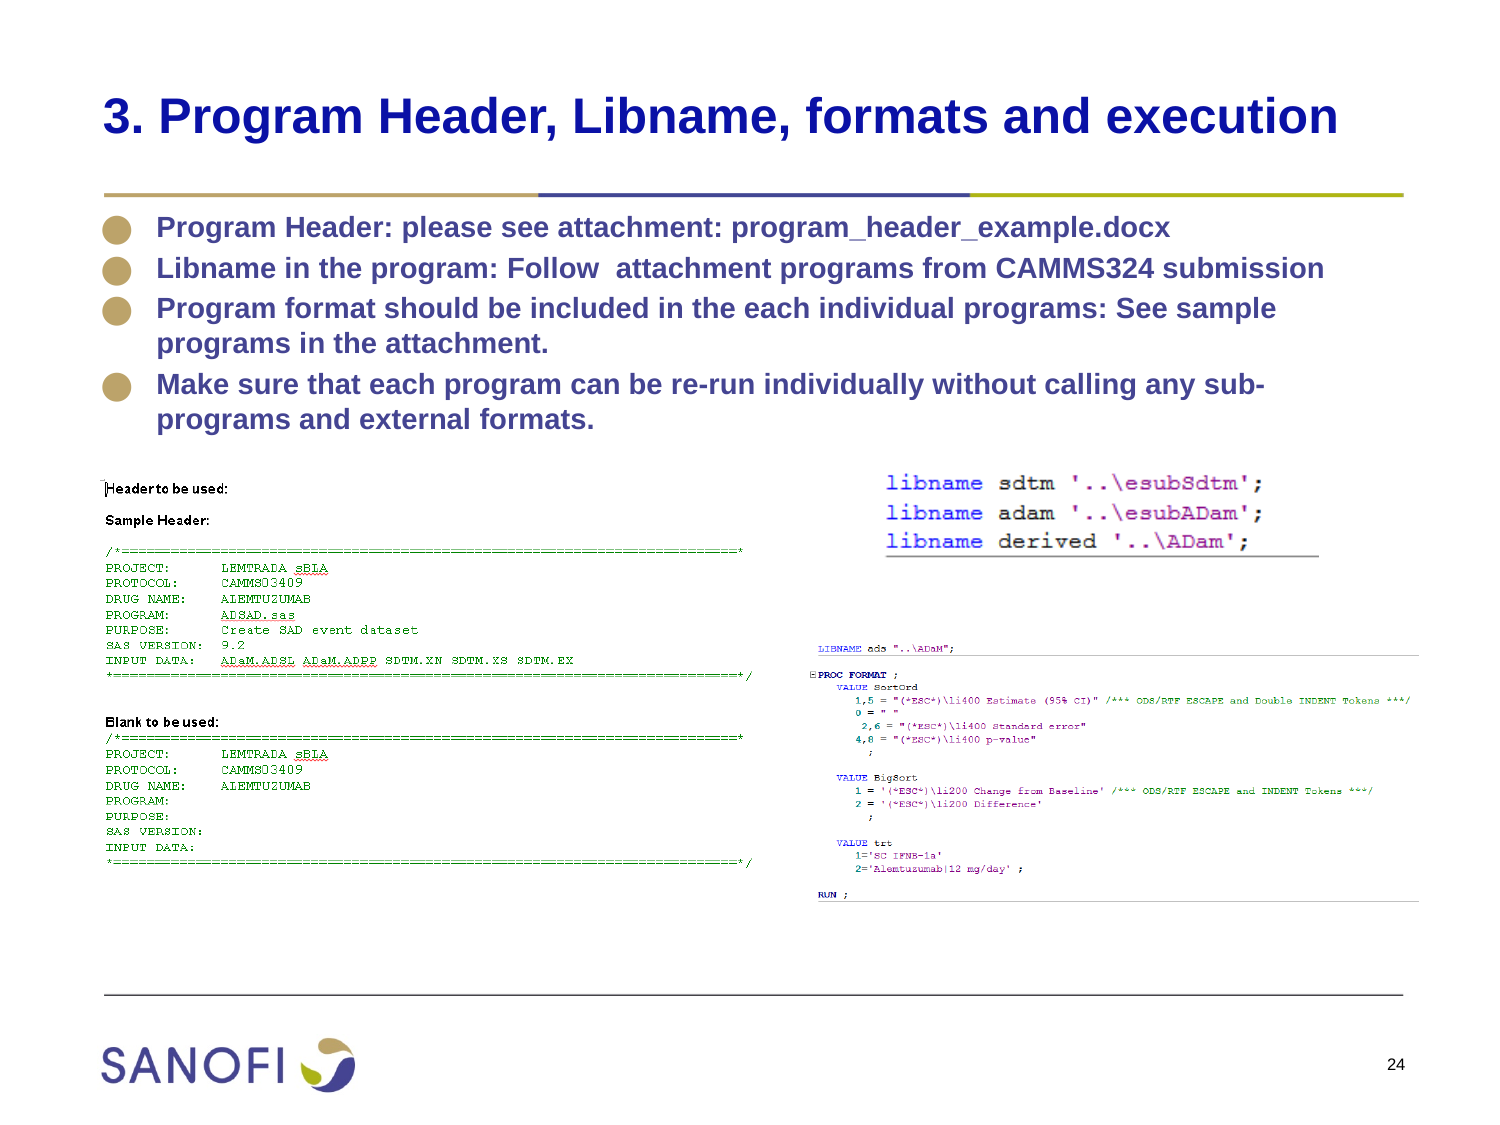

# 3. Program Header, Libname, formats and execution
Program Header: please see attachment: program_header_example.docx
Libname in the program: Follow attachment programs from CAMMS324 submission
Program format should be included in the each individual programs: See sample programs in the attachment.
Make sure that each program can be re-run individually without calling any sub-programs and external formats.